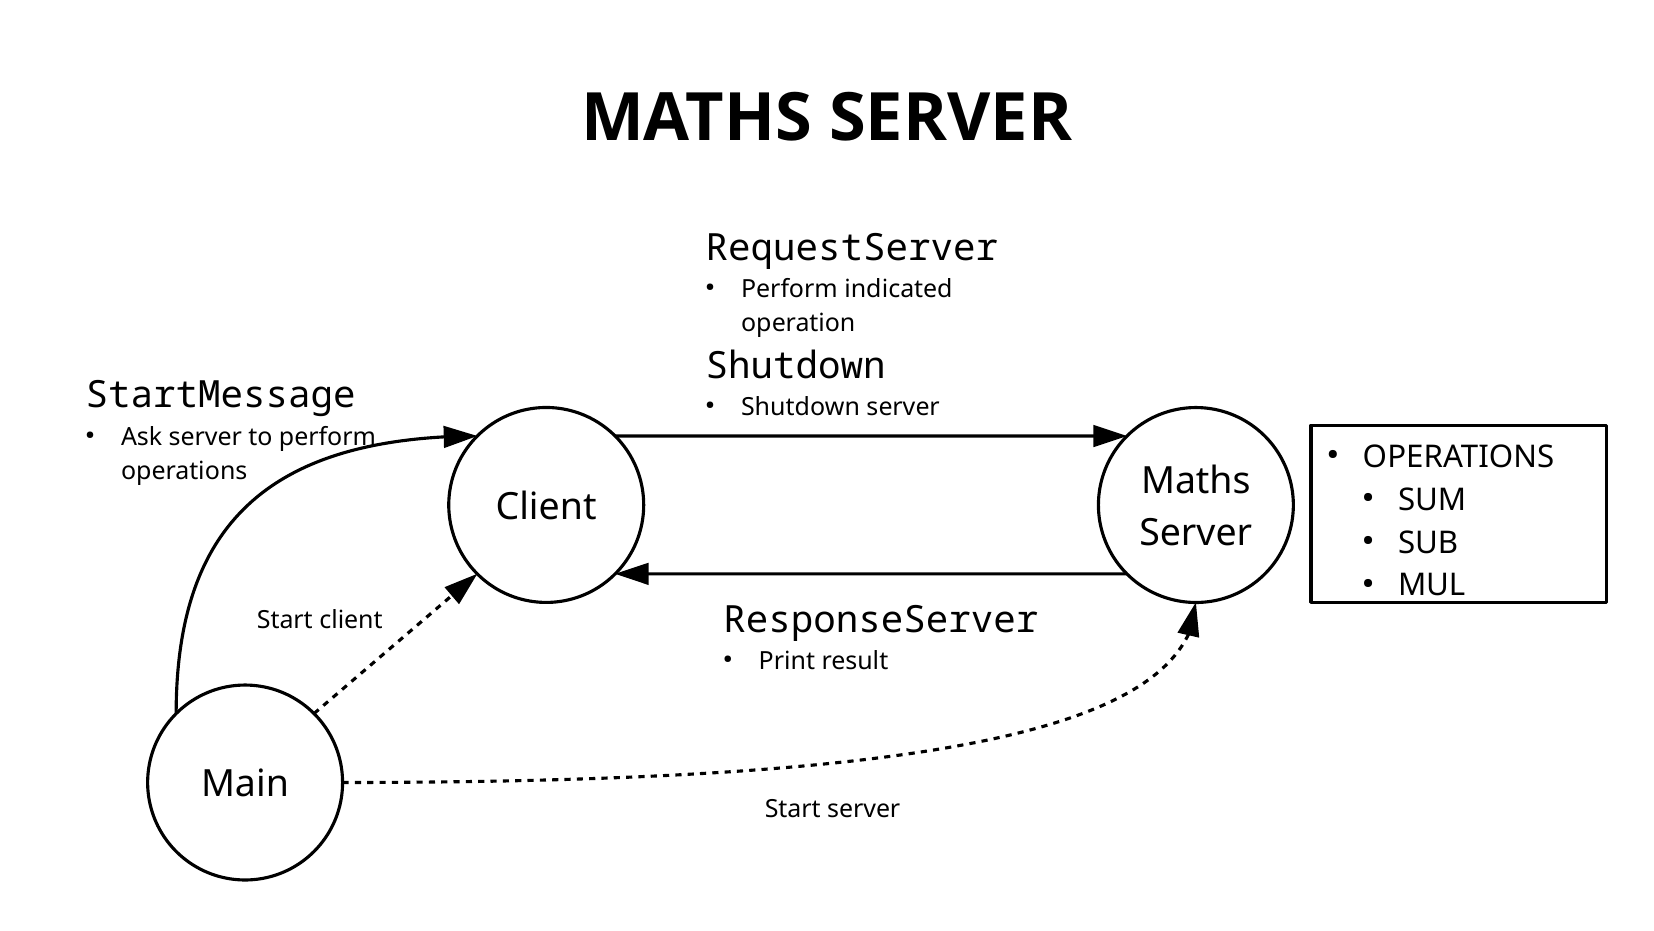

# MATHS SERVER
RequestServer
Perform indicated operation
Shutdown
Shutdown server
StartMessage
Ask server to perform operations
Client
Maths
Server
OPERATIONS
SUM
SUB
MUL
ResponseServer
Print result
Start client
Main
Start server